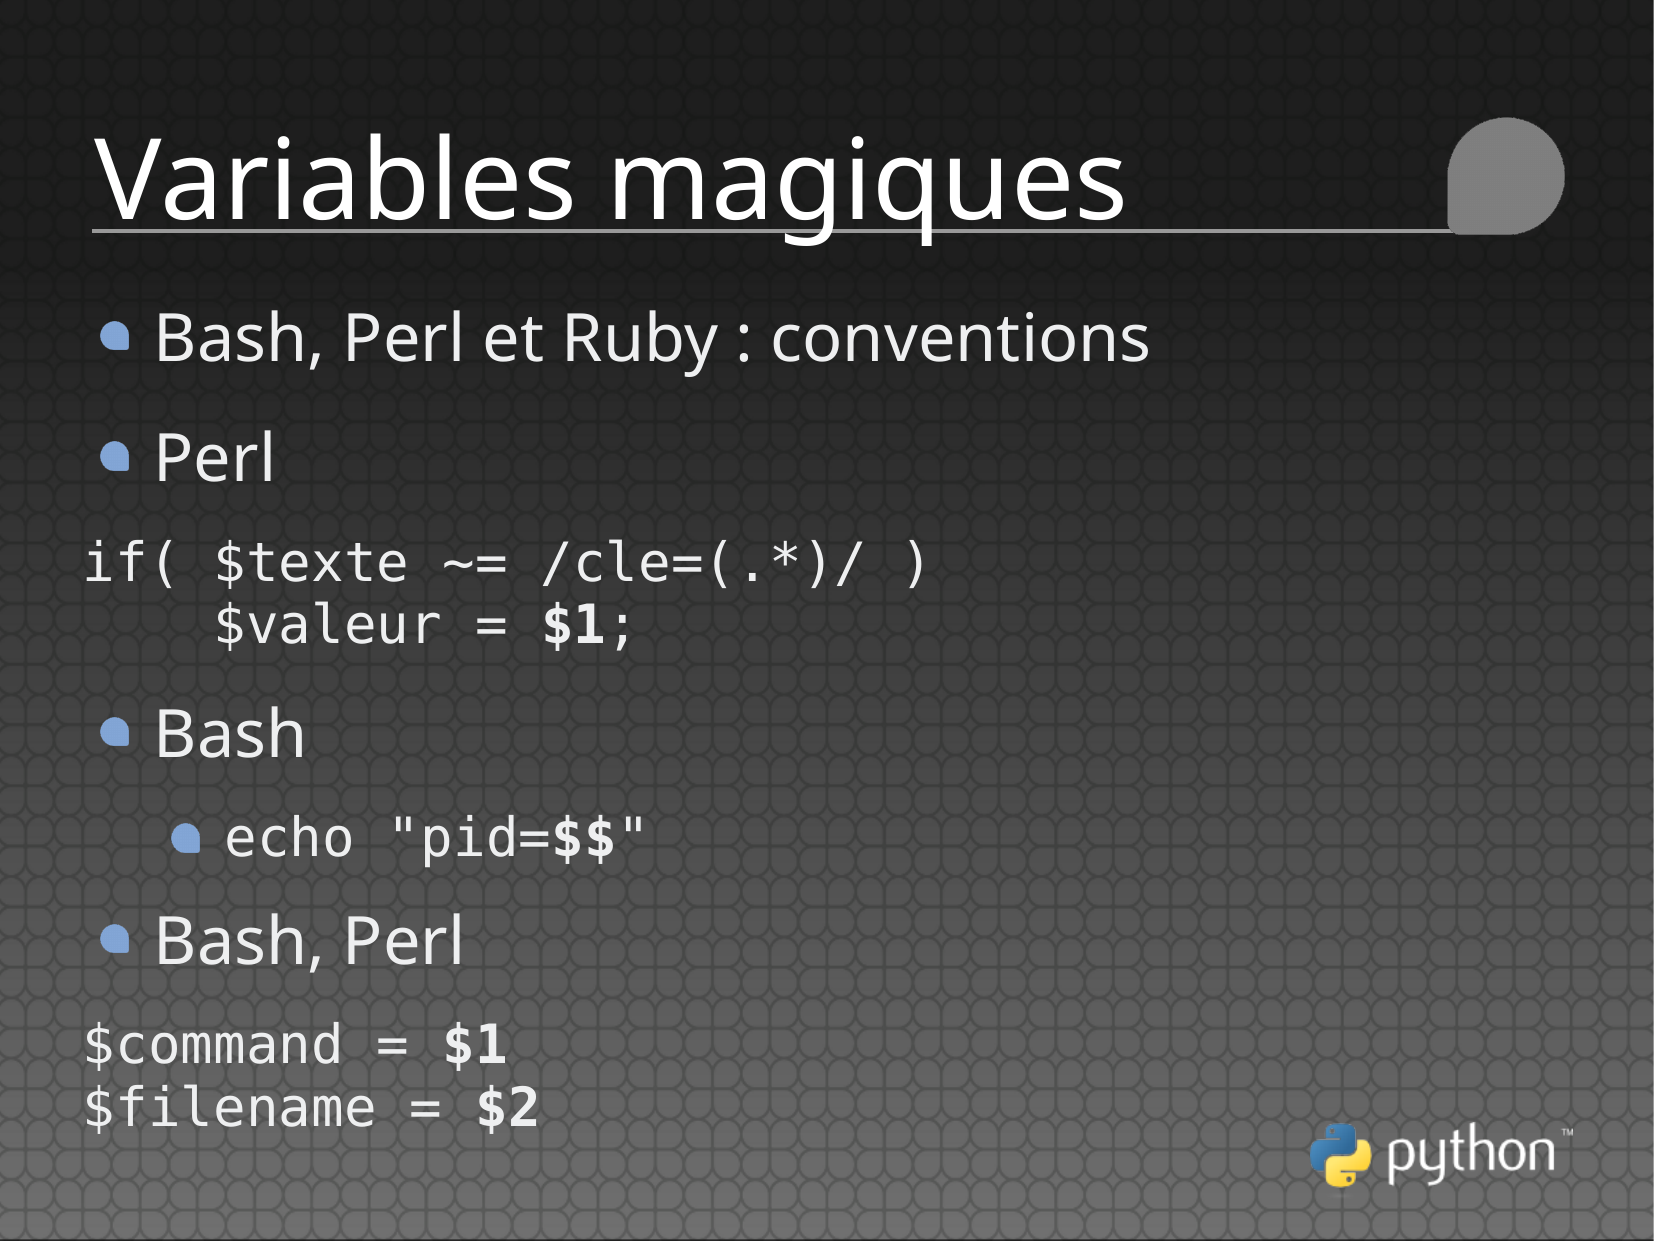

Variables magiques
# Bash, Perl et Ruby : conventions
Perl
if( $texte ~= /cle=(.*)/ )
 $valeur = $1;
Bash
echo "pid=$$"
Bash, Perl
$command = $1
$filename = $2